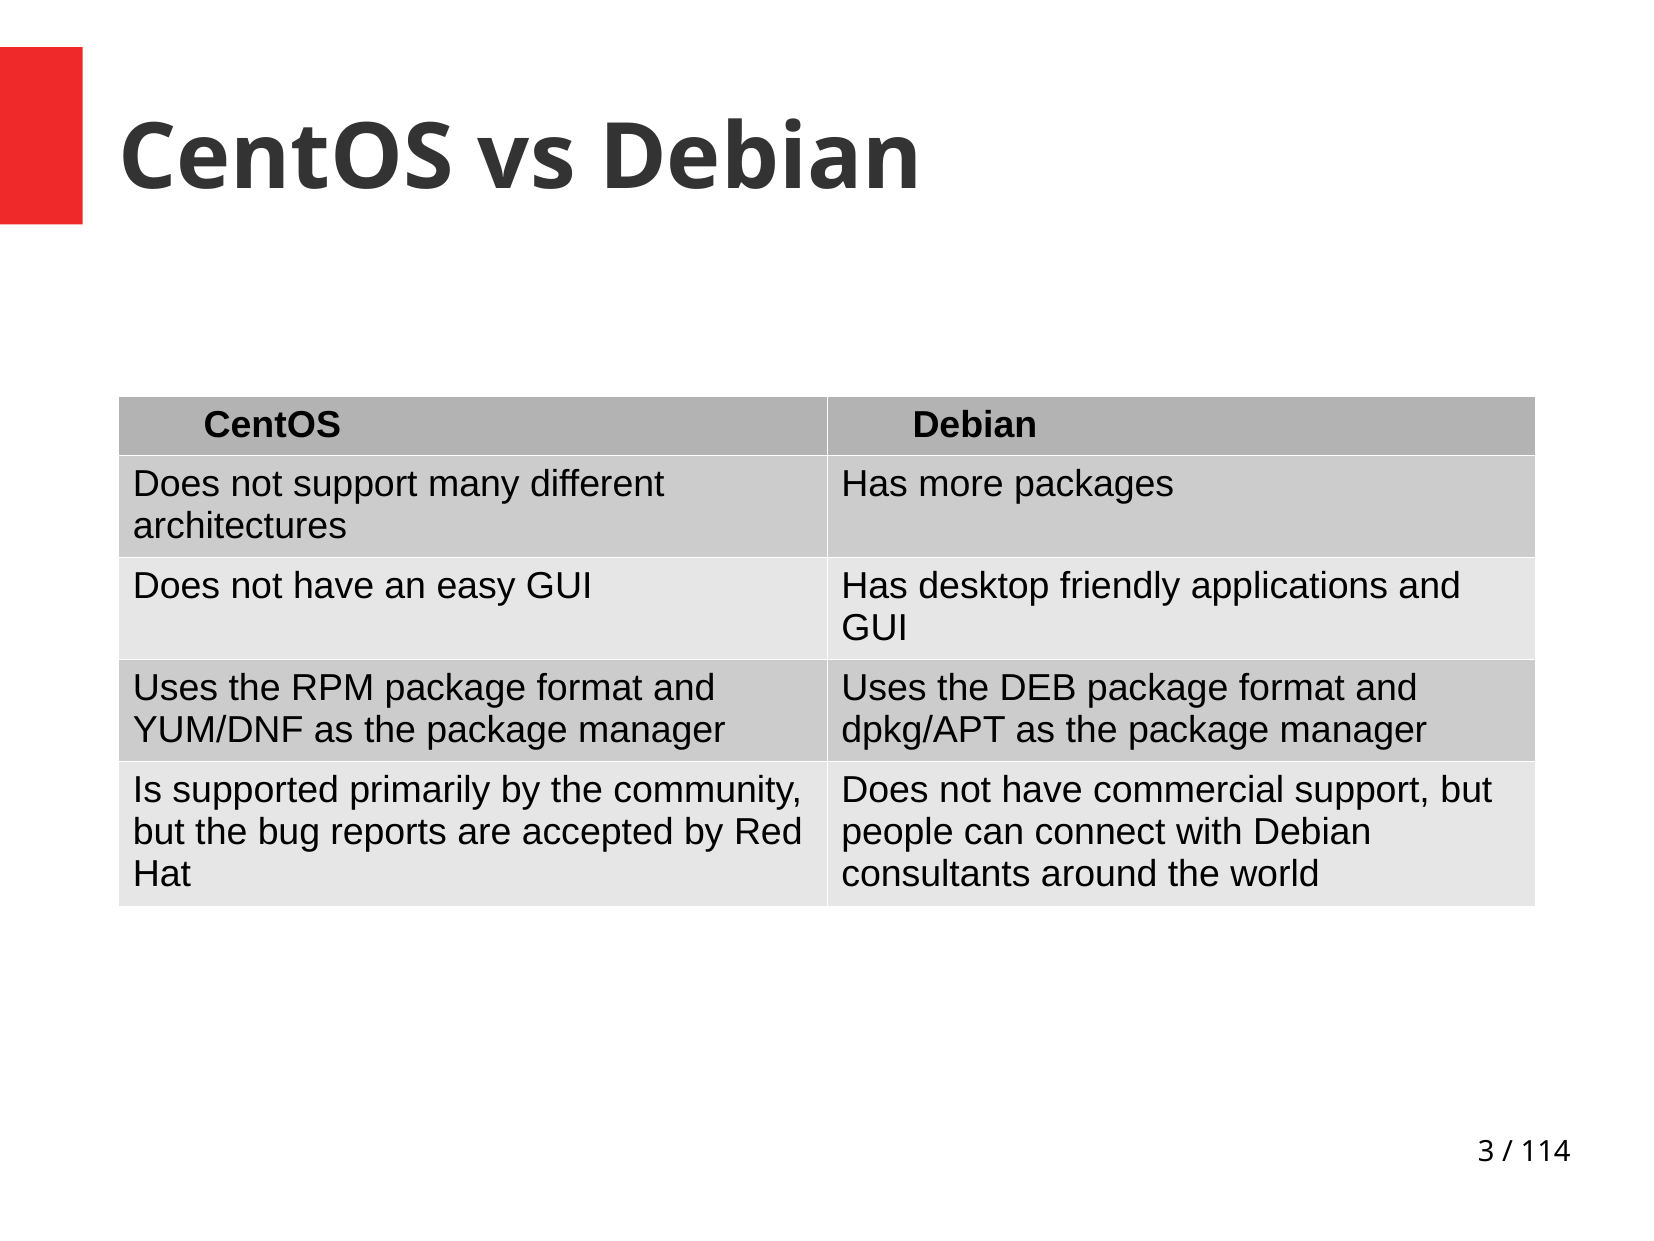

# CentOS vs Debian
| CentOS | Debian |
| --- | --- |
| Does not support many different architectures | Has more packages |
| Does not have an easy GUI | Has desktop friendly applications and GUI |
| Uses the RPM package format and YUM/DNF as the package manager | Uses the DEB package format and dpkg/APT as the package manager |
| Is supported primarily by the community, but the bug reports are accepted by Red Hat | Does not have commercial support, but people can connect with Debian consultants around the world |
3